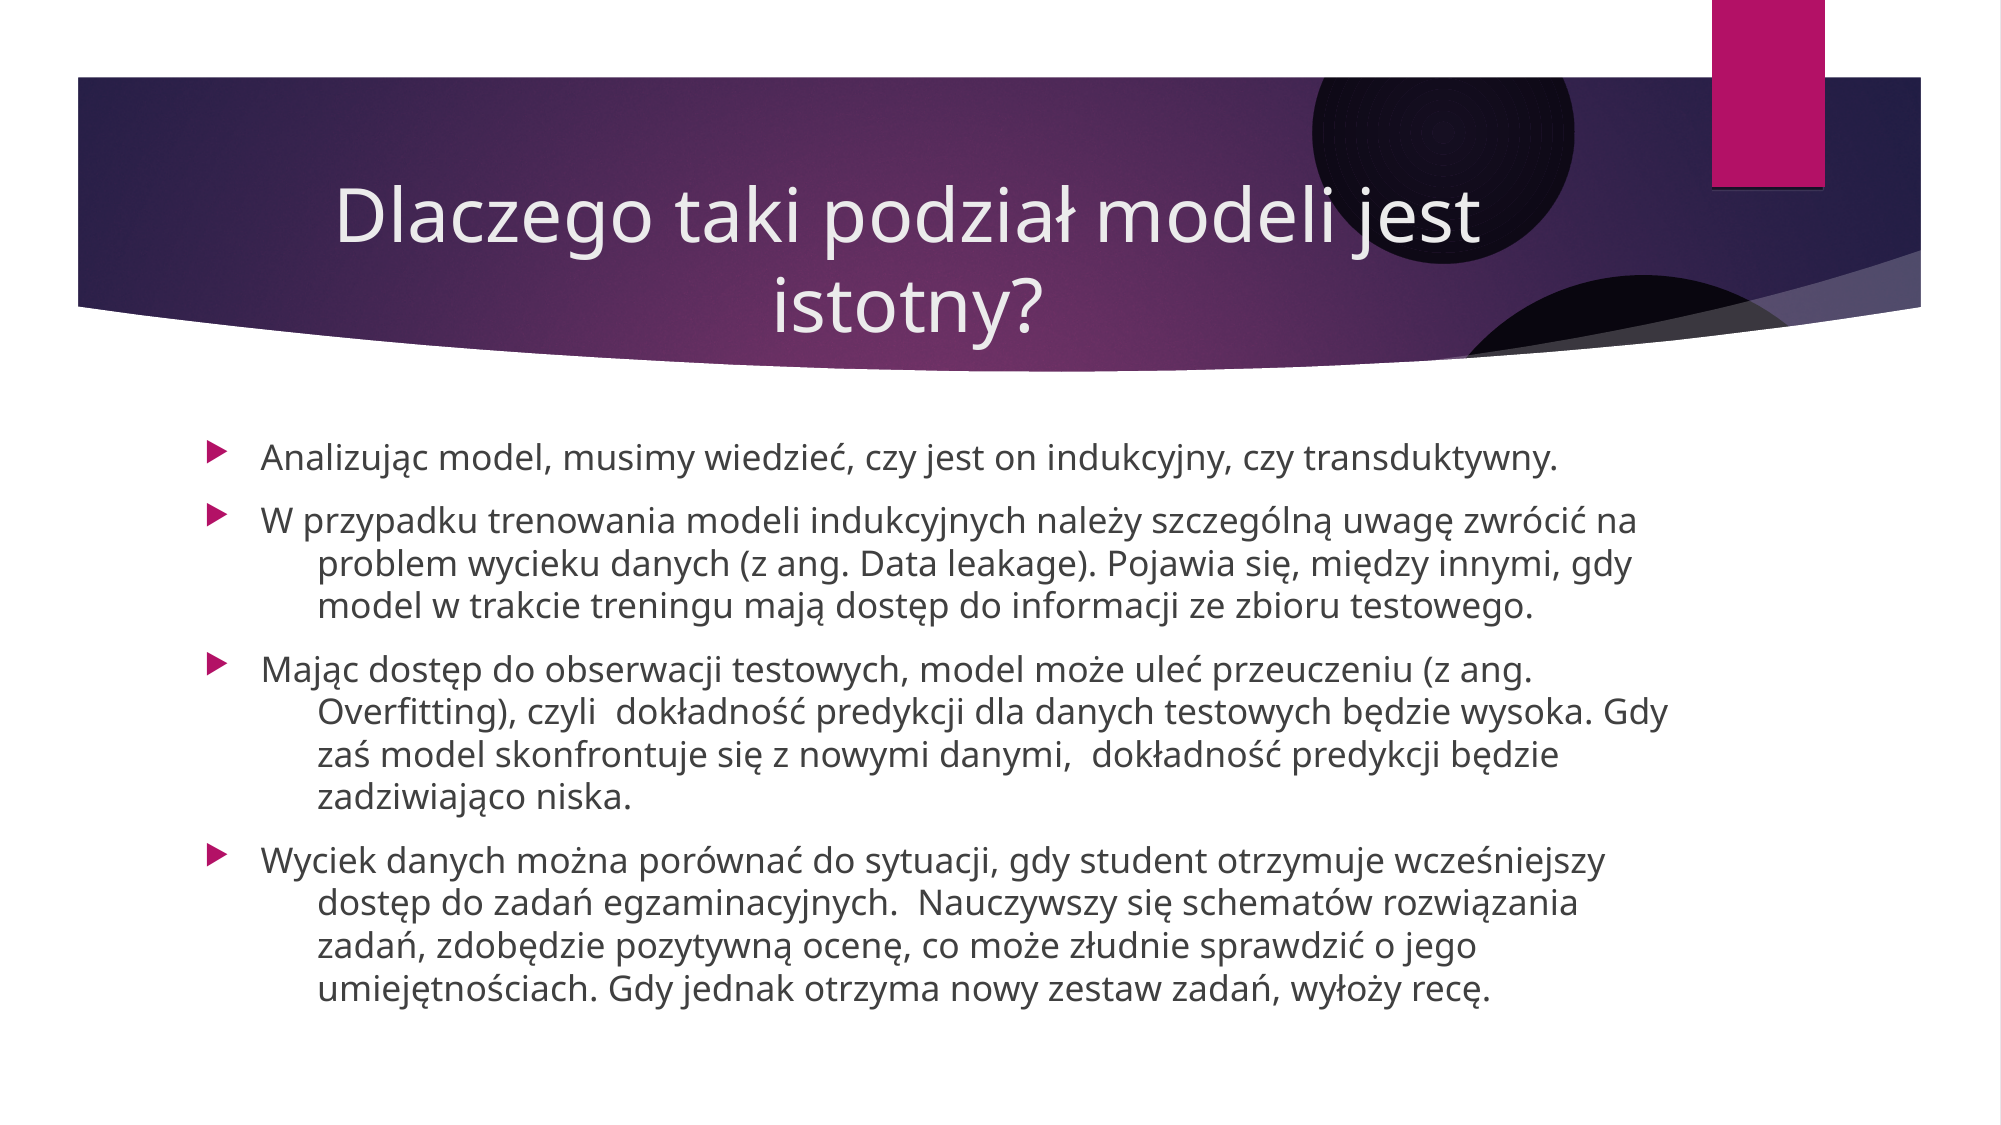

# Dlaczego taki podział modeli jest istotny?
Analizując model, musimy wiedzieć, czy jest on indukcyjny, czy transduktywny.
W przypadku trenowania modeli indukcyjnych należy szczególną uwagę zwrócić na problem wycieku danych (z ang. Data leakage). Pojawia się, między innymi, gdy model w trakcie treningu mają dostęp do informacji ze zbioru testowego.
Mając dostęp do obserwacji testowych, model może uleć przeuczeniu (z ang. Overfitting), czyli dokładność predykcji dla danych testowych będzie wysoka. Gdy zaś model skonfrontuje się z nowymi danymi, dokładność predykcji będzie zadziwiająco niska.
Wyciek danych można porównać do sytuacji, gdy student otrzymuje wcześniejszy dostęp do zadań egzaminacyjnych. Nauczywszy się schematów rozwiązania zadań, zdobędzie pozytywną ocenę, co może złudnie sprawdzić o jego umiejętnościach. Gdy jednak otrzyma nowy zestaw zadań, wyłoży recę.